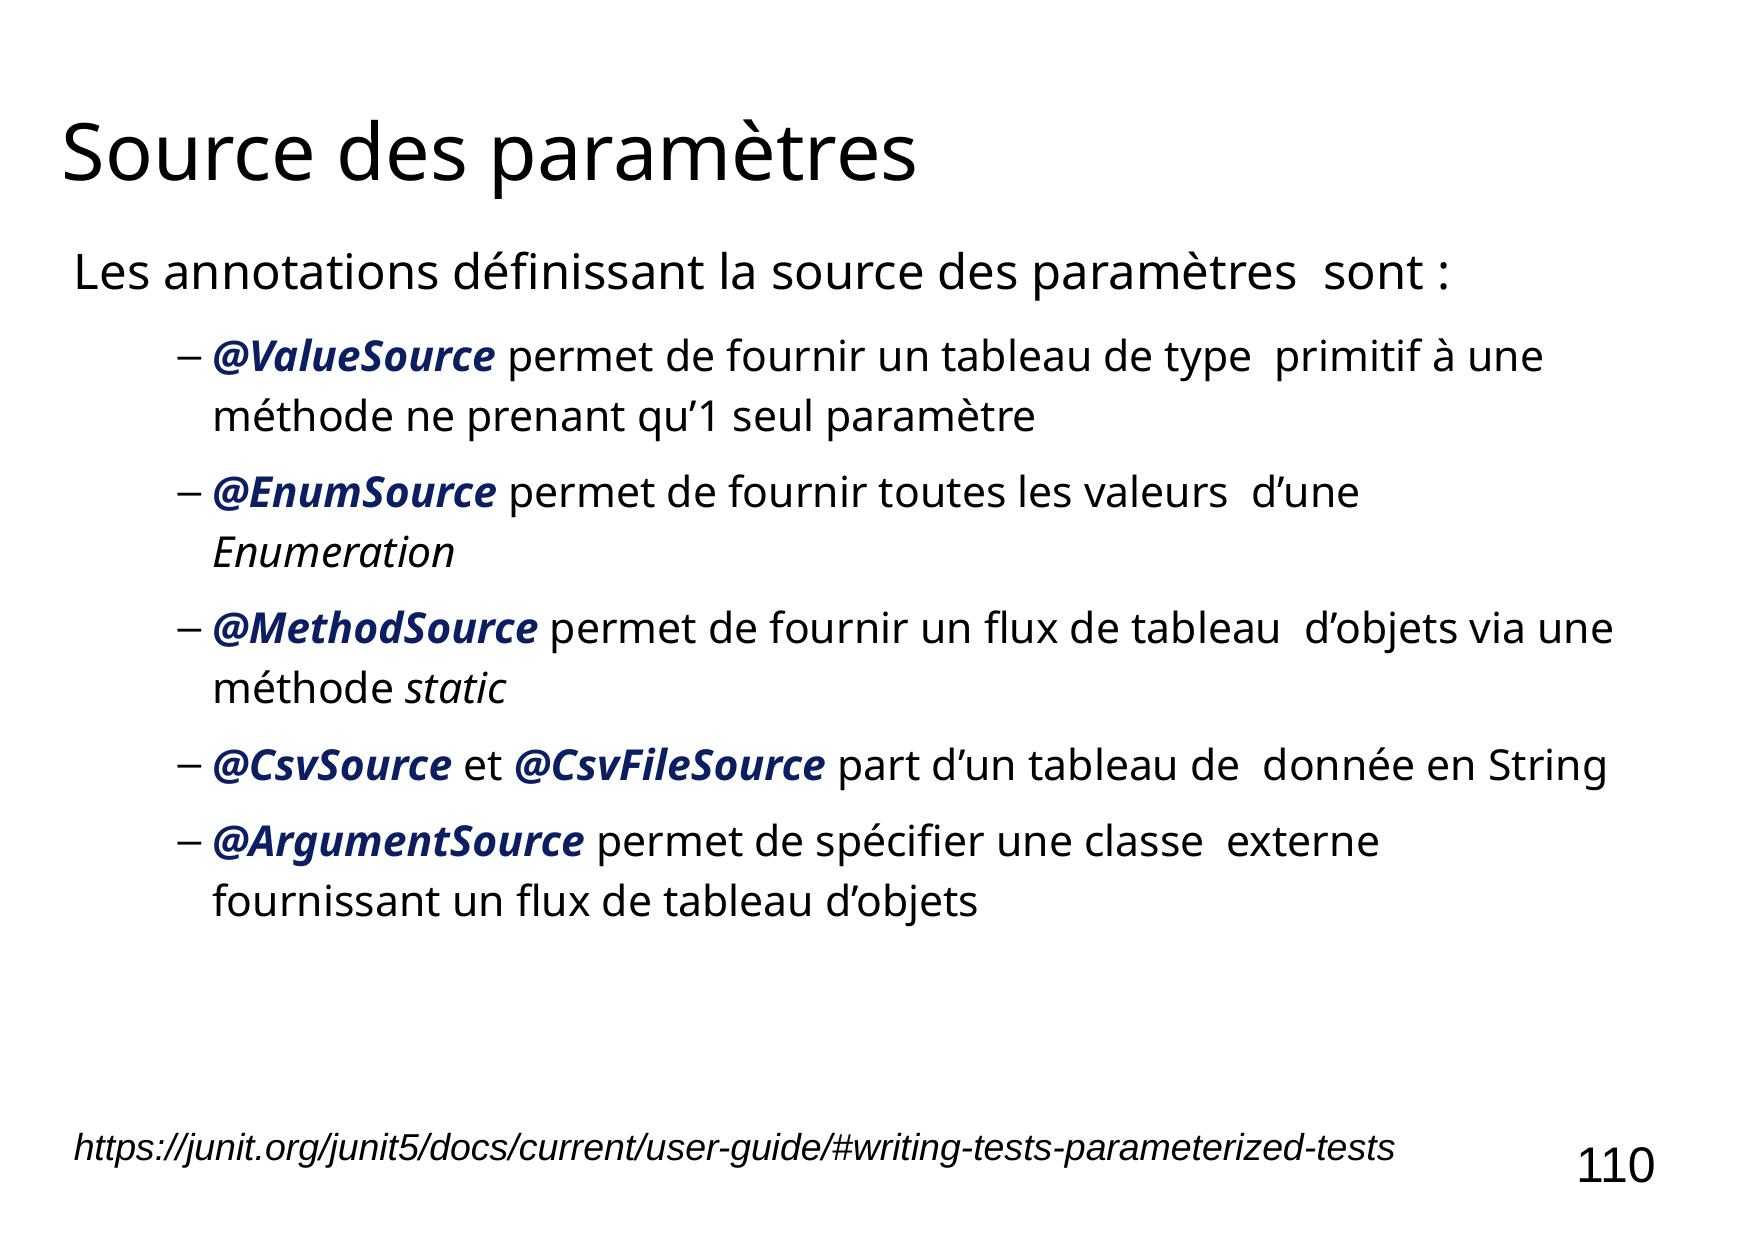

# Source des paramètres
Les annotations définissant la source des paramètres sont :
@ValueSource permet de fournir un tableau de type primitif à une méthode ne prenant qu’1 seul paramètre
@EnumSource permet de fournir toutes les valeurs d’une Enumeration
@MethodSource permet de fournir un flux de tableau d’objets via une méthode static
@CsvSource et @CsvFileSource part d’un tableau de donnée en String
@ArgumentSource permet de spécifier une classe externe fournissant un flux de tableau d’objets
https://junit.org/junit5/docs/current/user-guide/#writing-tests-parameterized-tests
110